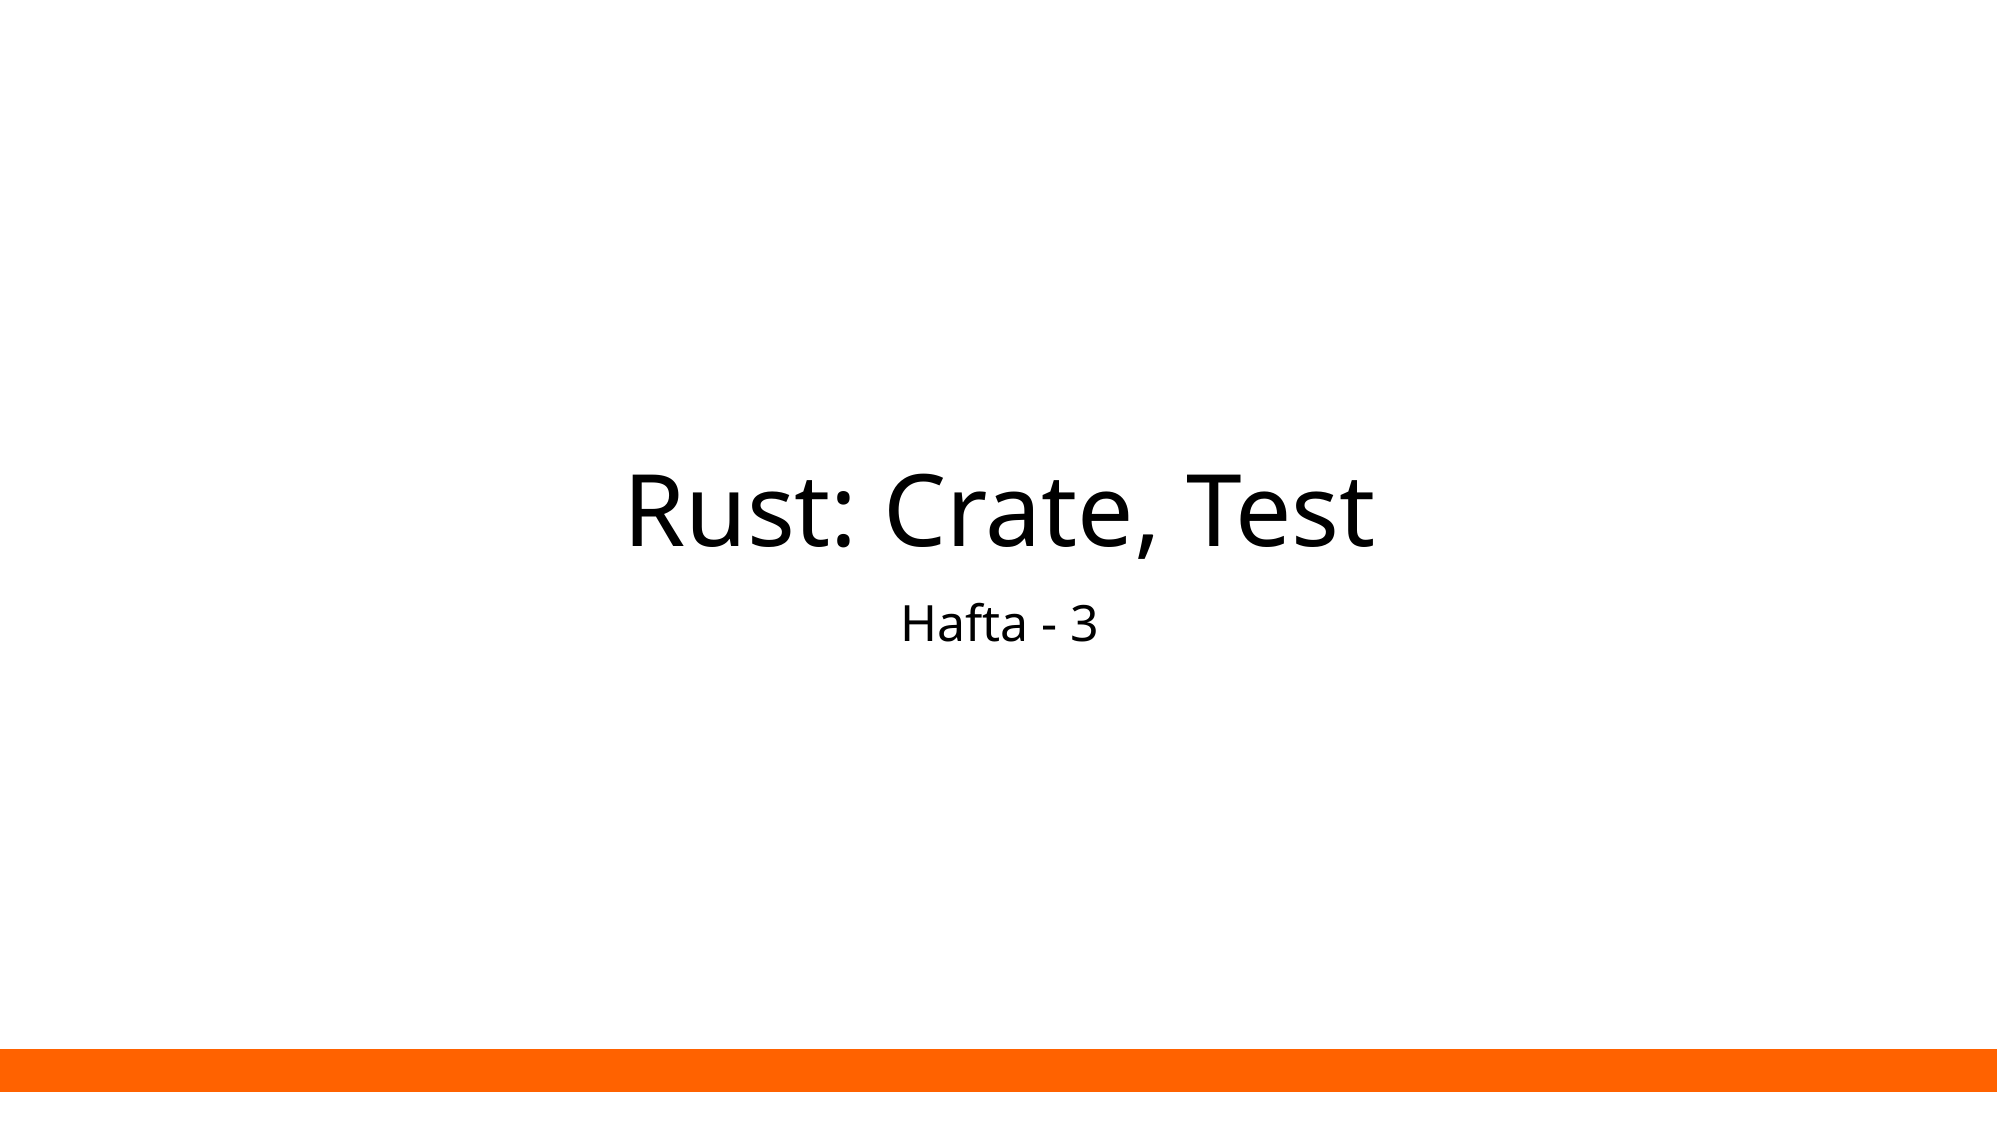

# Rust: Crate, Test
Hafta - 3